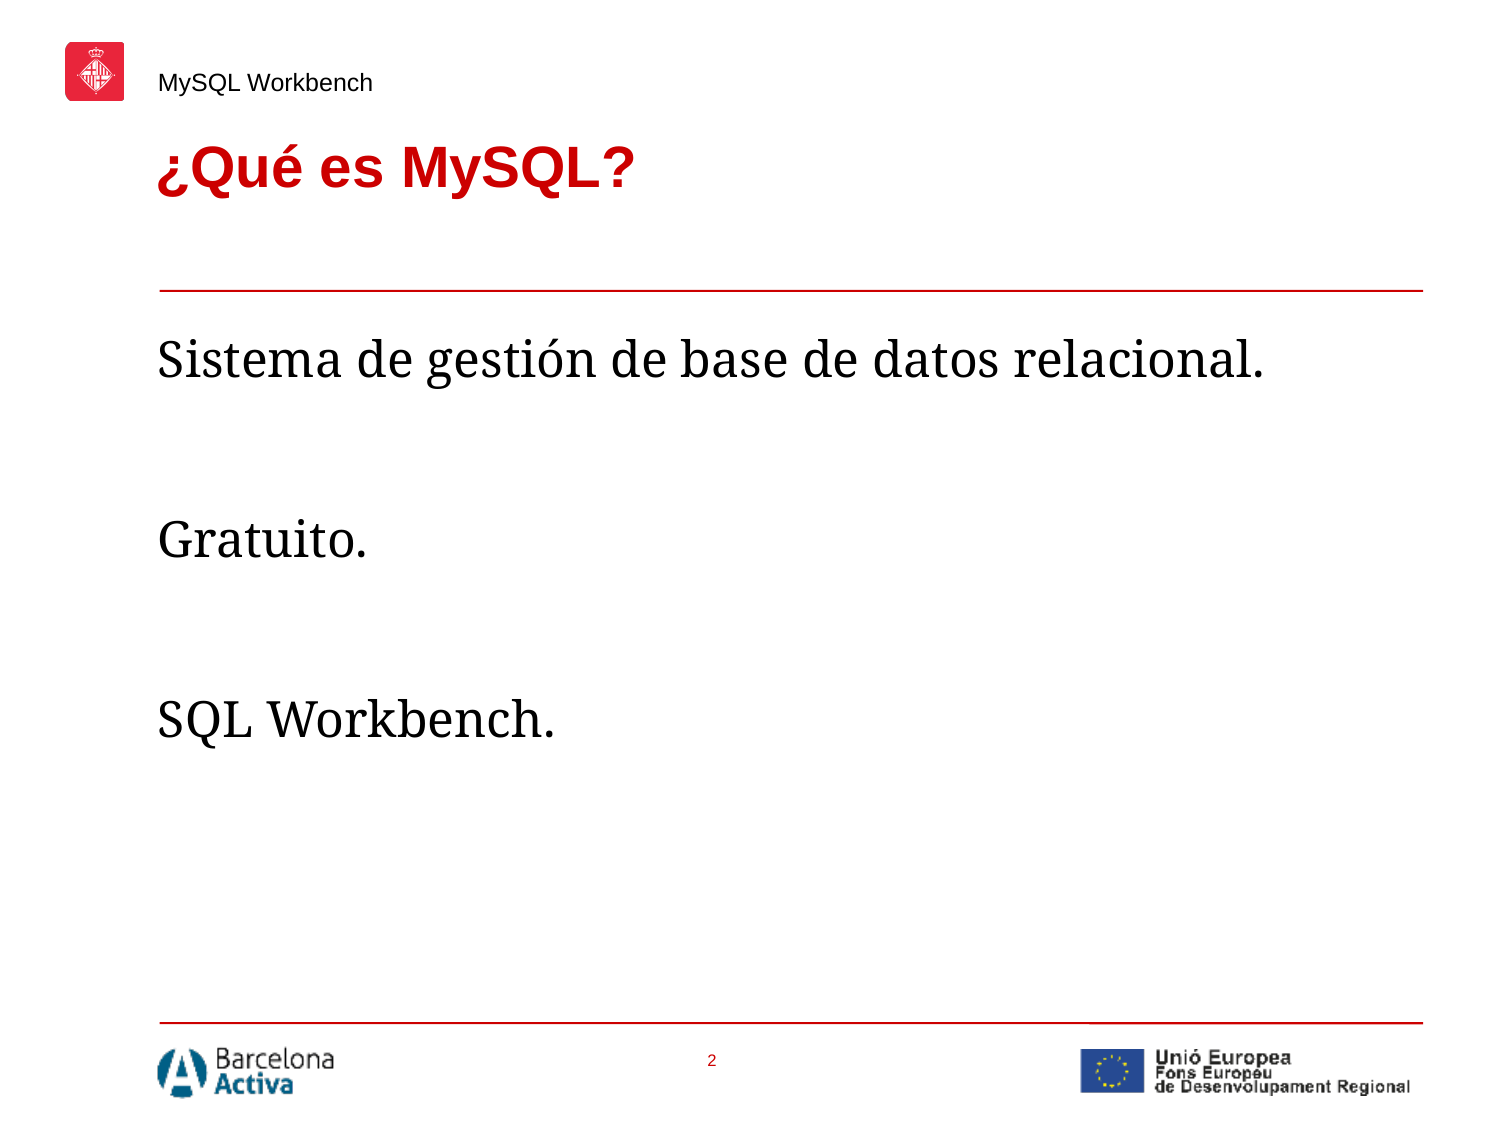

MySQL Workbench
¿Qué es MySQL?
Sistema de gestión de base de datos relacional.
Gratuito.
SQL Workbench.